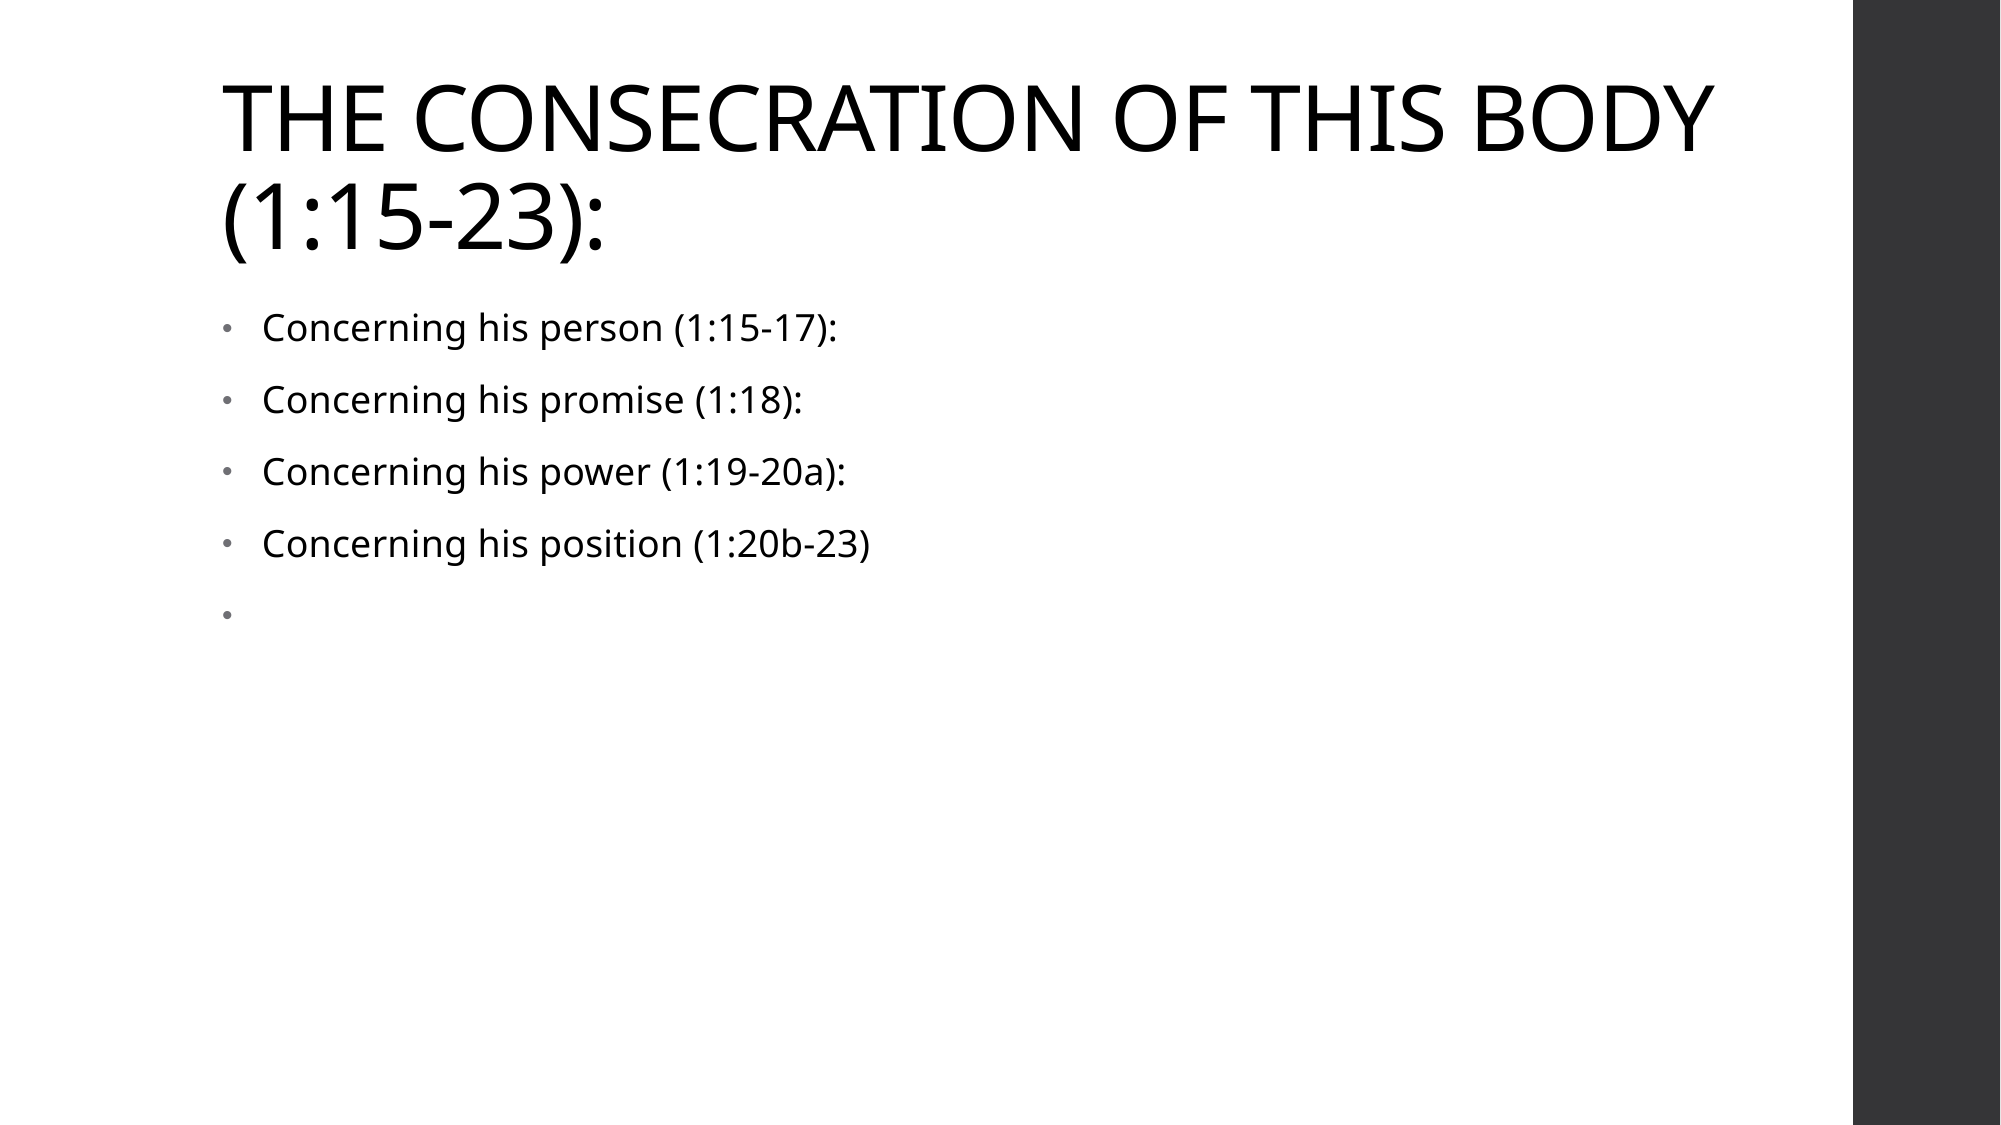

# THE CONSECRATION OF THIS BODY (1:15-23):
 Concerning his person (1:15-17):
 Concerning his promise (1:18):
 Concerning his power (1:19-20a):
 Concerning his position (1:20b-23)